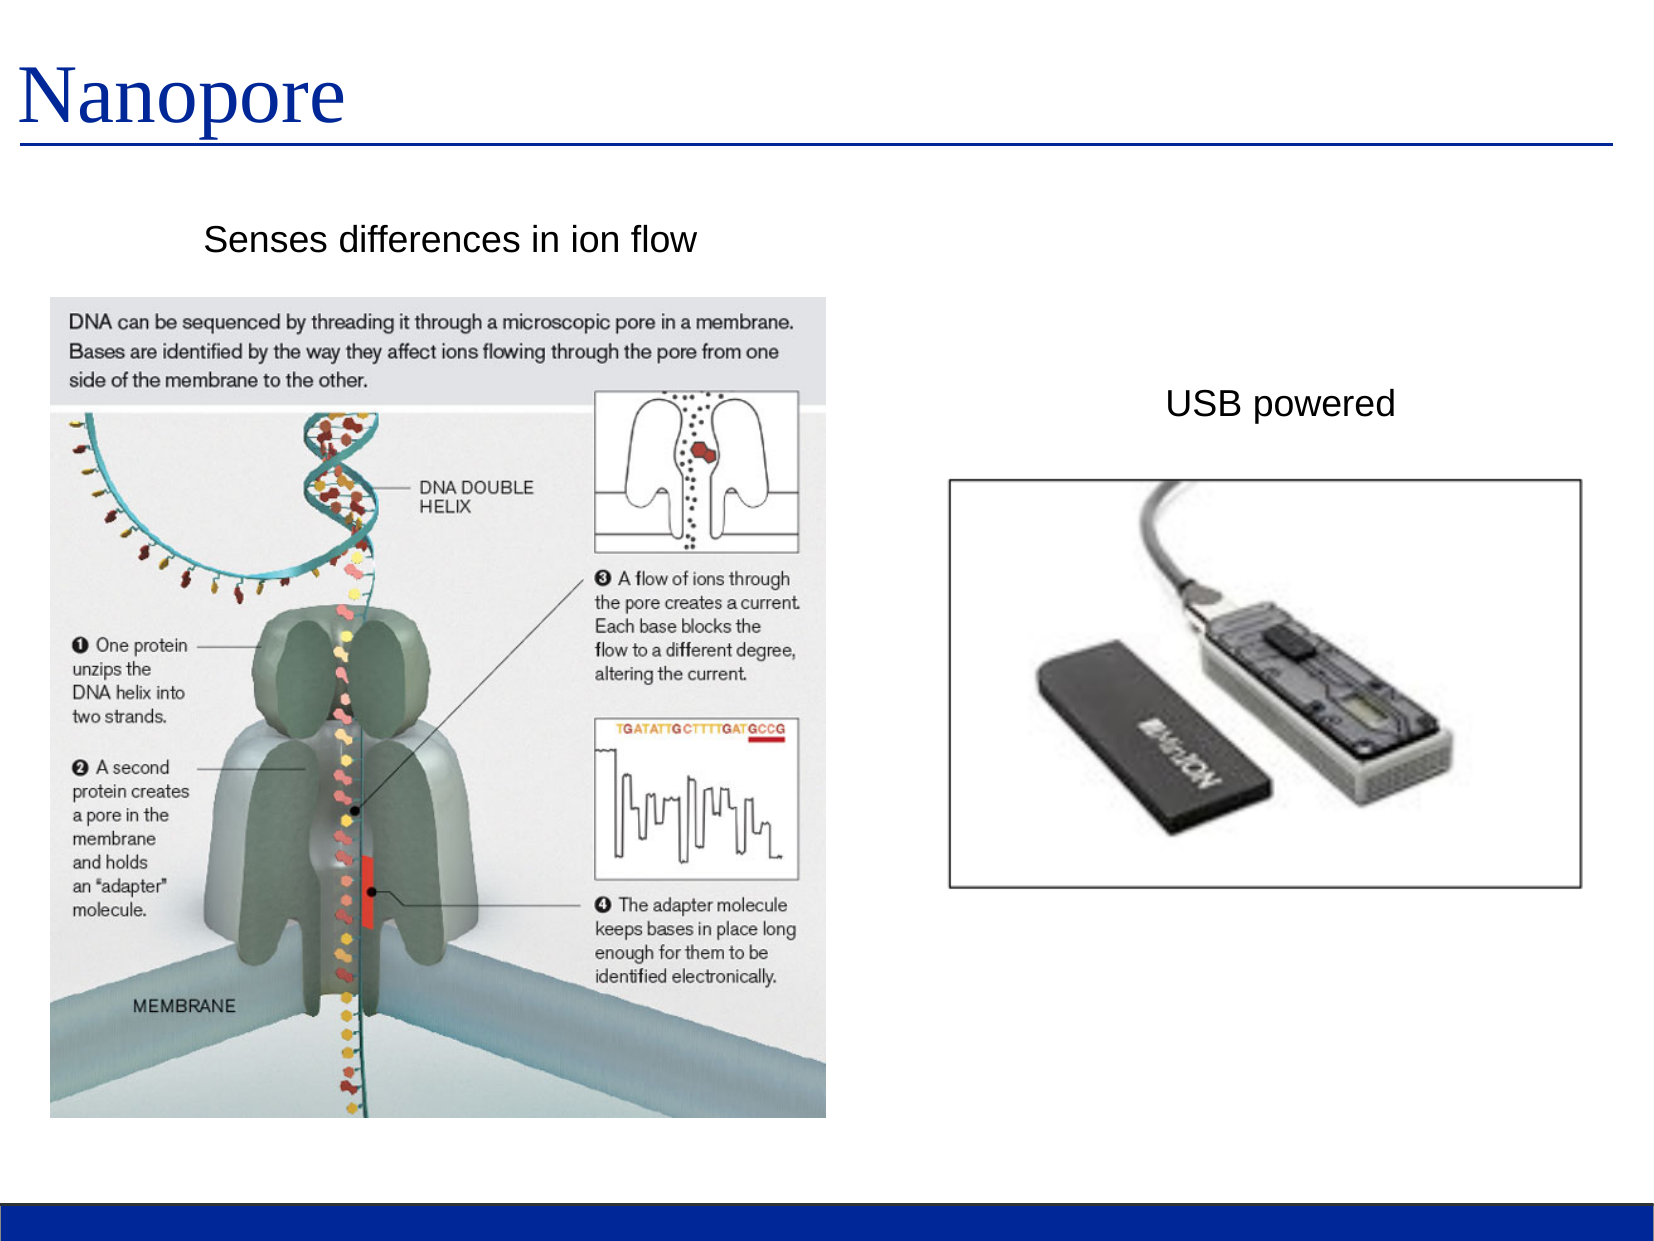

# Nanopore
Senses differences in ion flow
USB powered